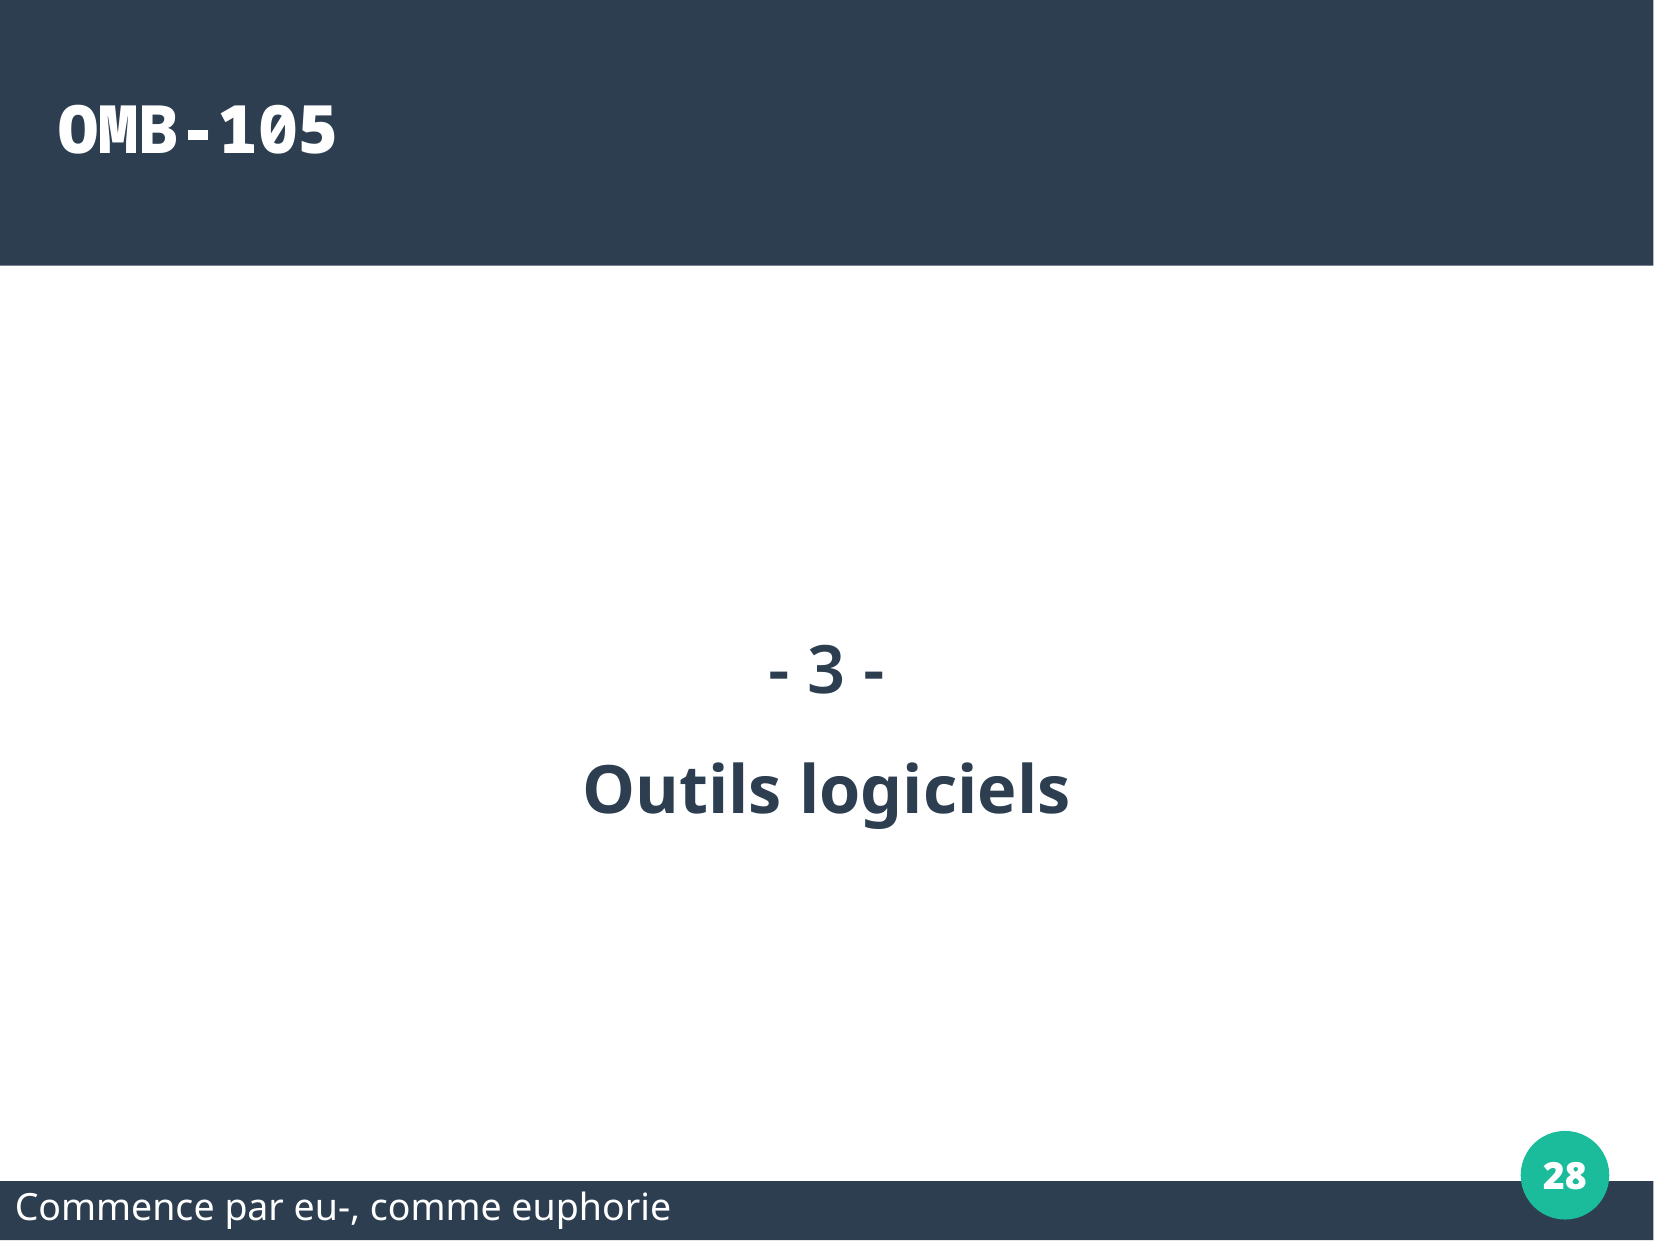

# OMB-105
- 3 -
Outils logiciels
28
Commence par eu-, comme euphorie